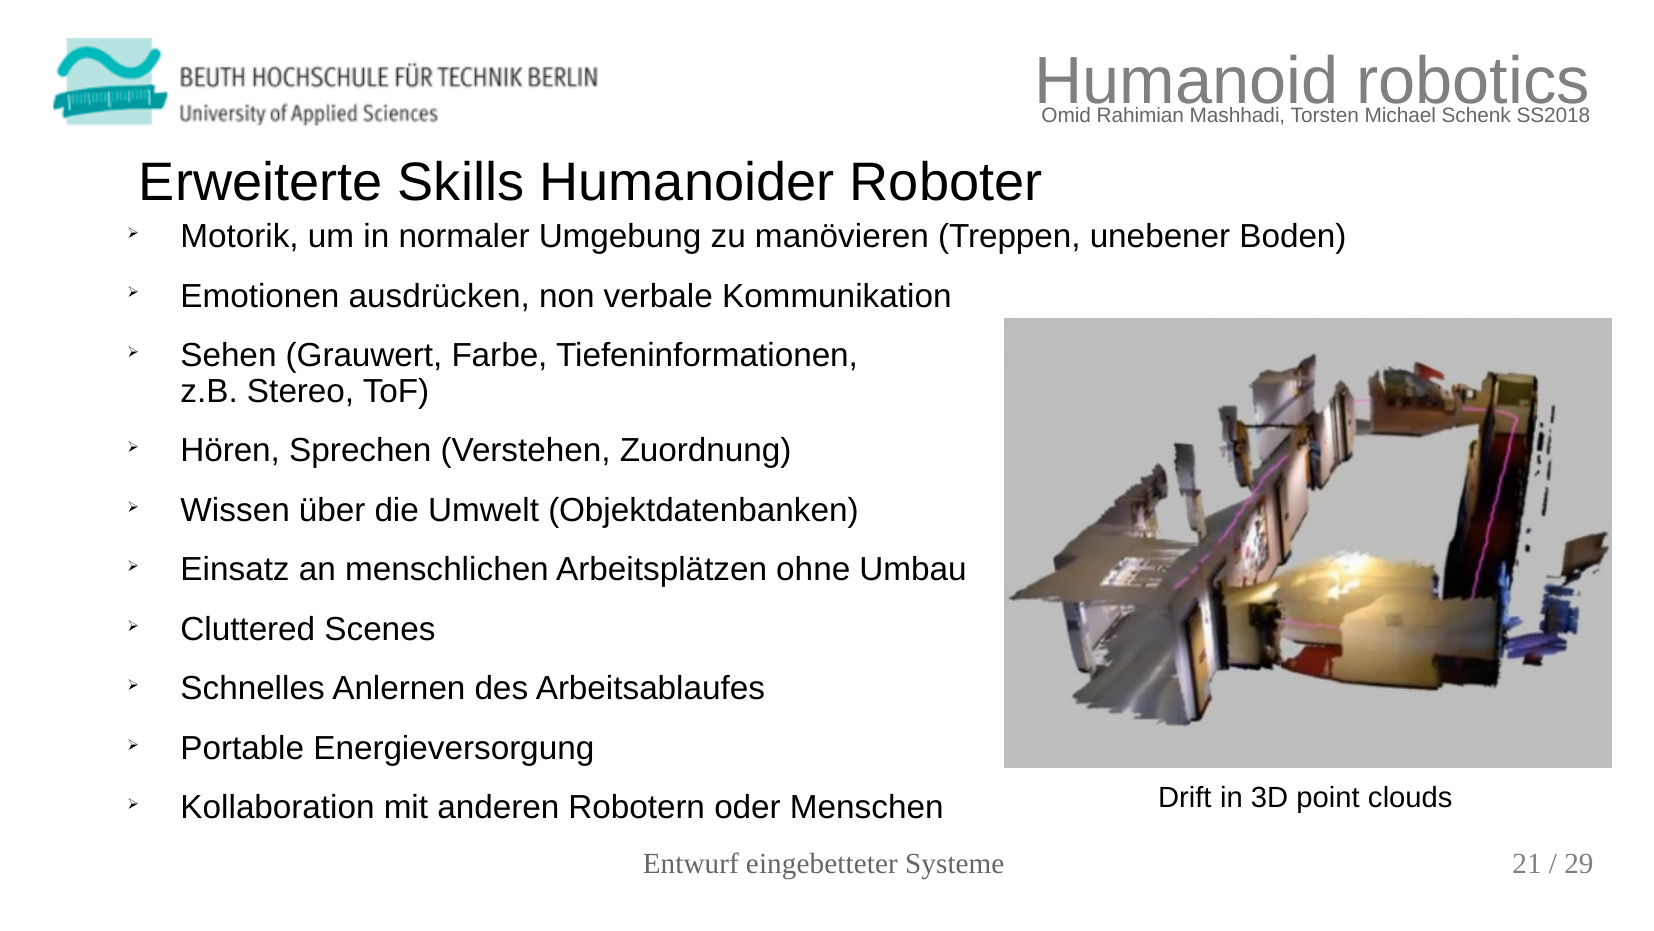

Humanoid robotics
Omid Rahimian Mashhadi, Torsten Michael Schenk SS2018
# Erweiterte Skills Humanoider Roboter
Motorik, um in normaler Umgebung zu manövieren (Treppen, unebener Boden)
Emotionen ausdrücken, non verbale Kommunikation
Sehen (Grauwert, Farbe, Tiefeninformationen, z.B. Stereo, ToF)
Hören, Sprechen (Verstehen, Zuordnung)
Wissen über die Umwelt (Objektdatenbanken)
Einsatz an menschlichen Arbeitsplätzen ohne Umbau
Cluttered Scenes
Schnelles Anlernen des Arbeitsablaufes
Portable Energieversorgung
Kollaboration mit anderen Robotern oder Menschen
Drift in 3D point clouds
 / 29
Entwurf eingebetteter Systeme
21